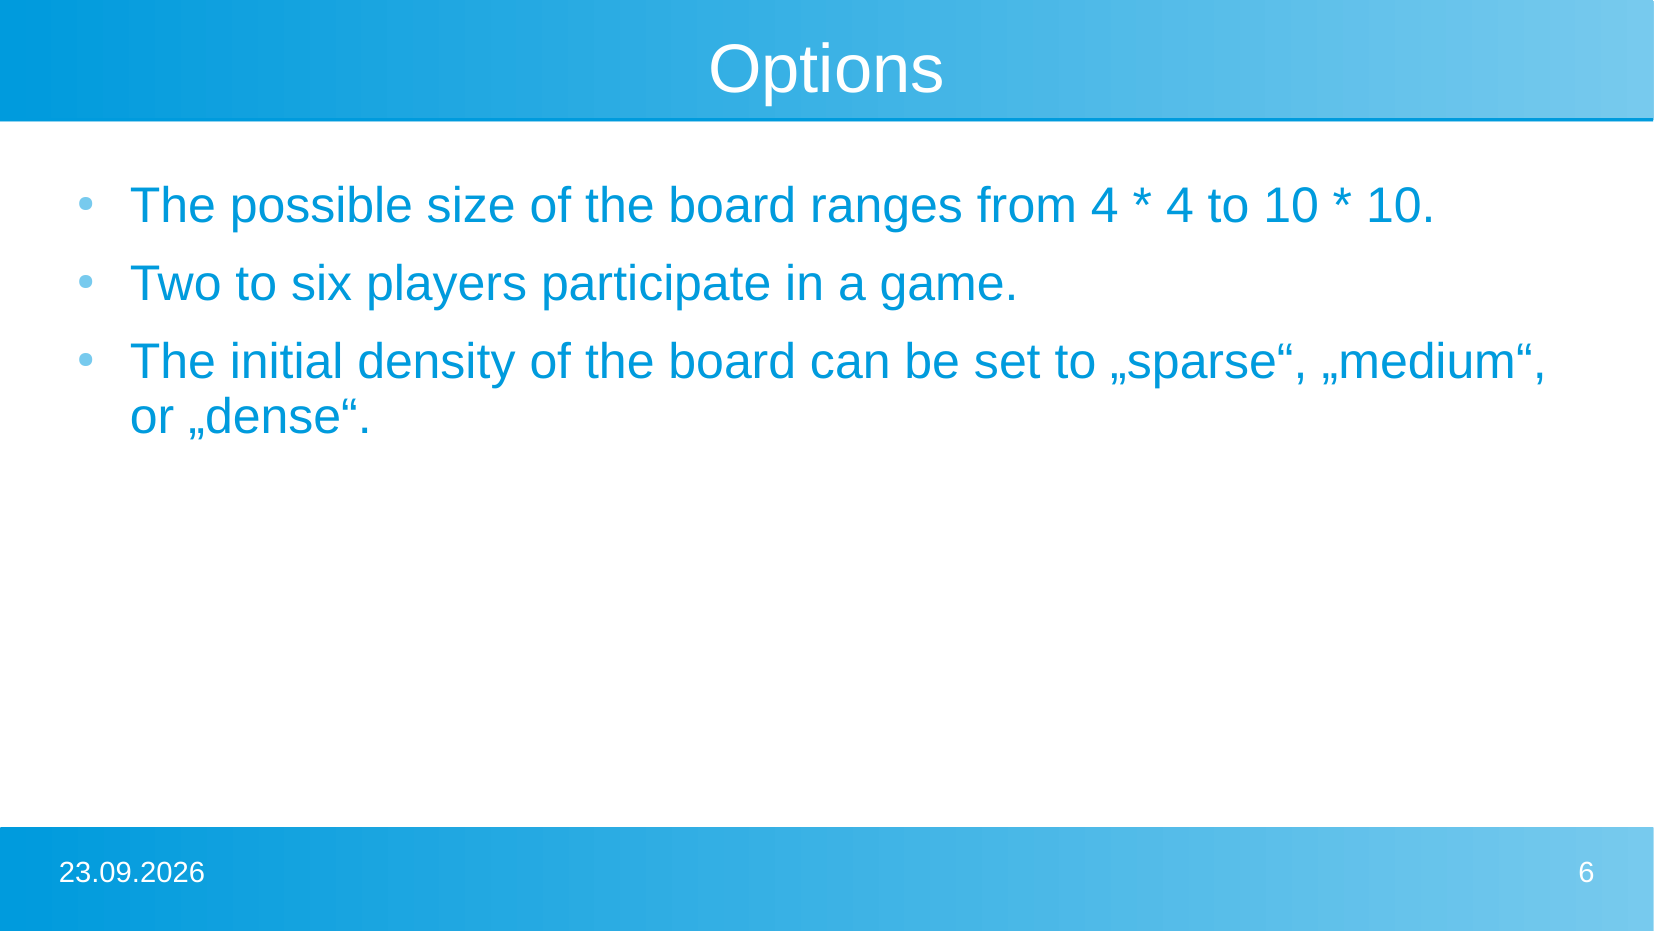

# Options
The possible size of the board ranges from 4 * 4 to 10 * 10.
Two to six players participate in a game.
The initial density of the board can be set to „sparse“, „medium“, or „dense“.
6